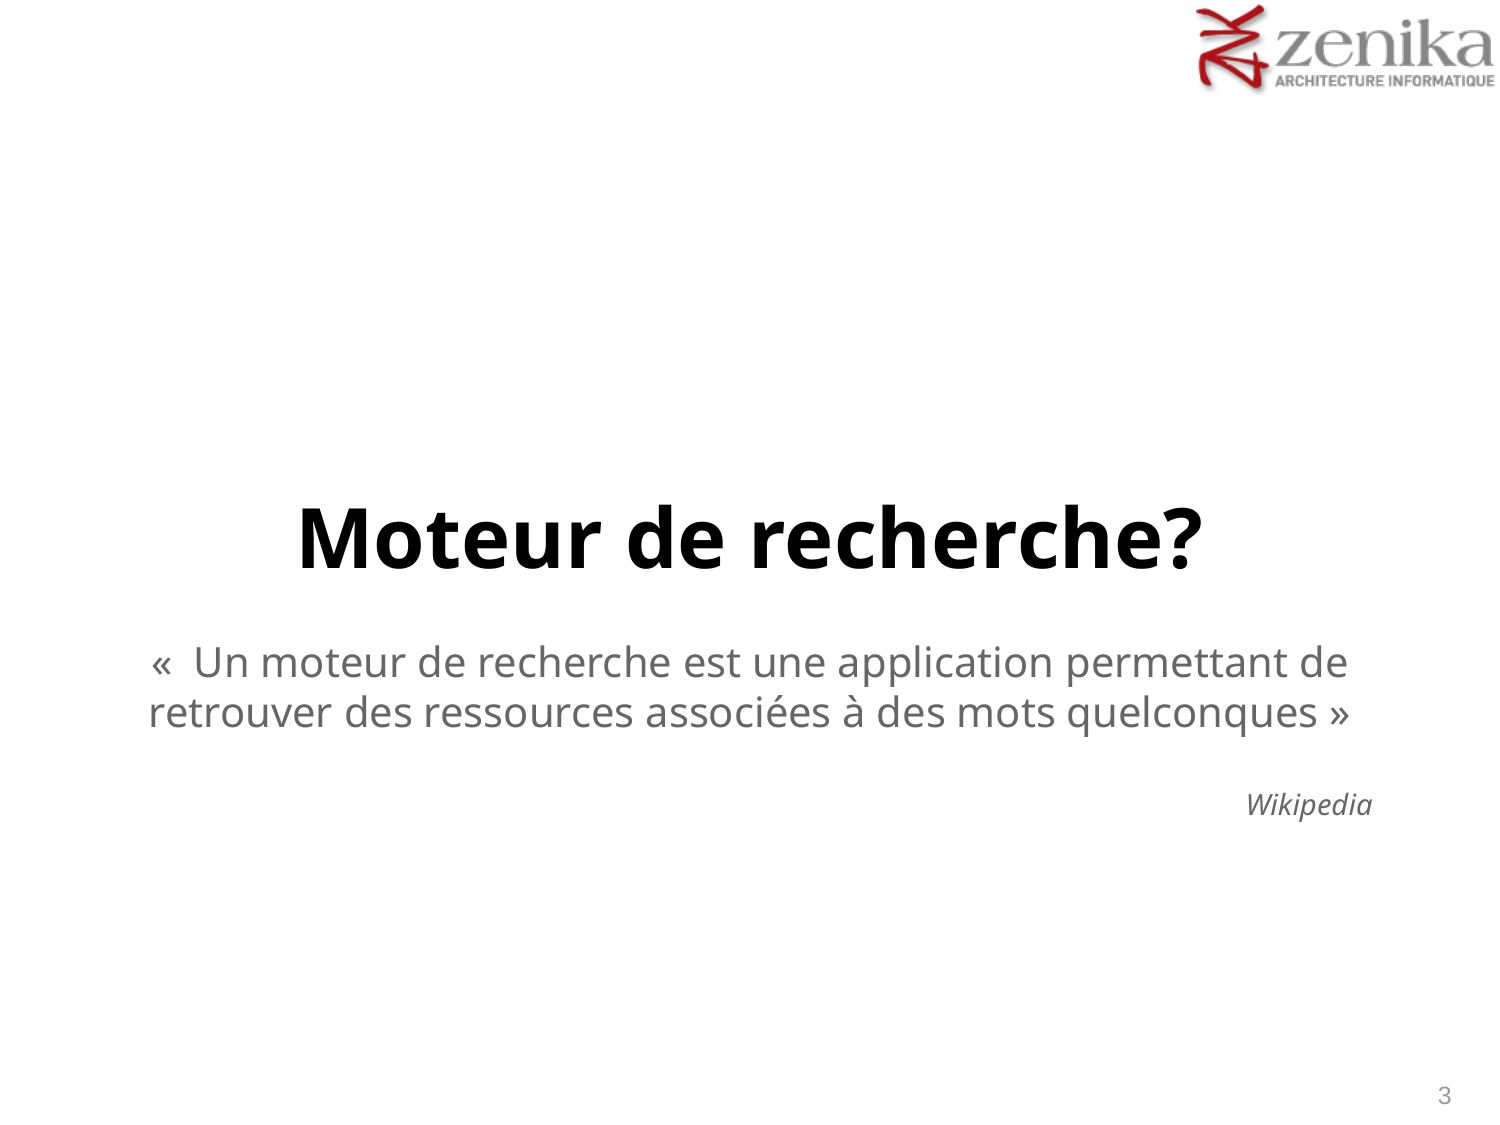

Moteur de recherche?
« Un moteur de recherche est une application permettant de retrouver des ressources associées à des mots quelconques »
Wikipedia